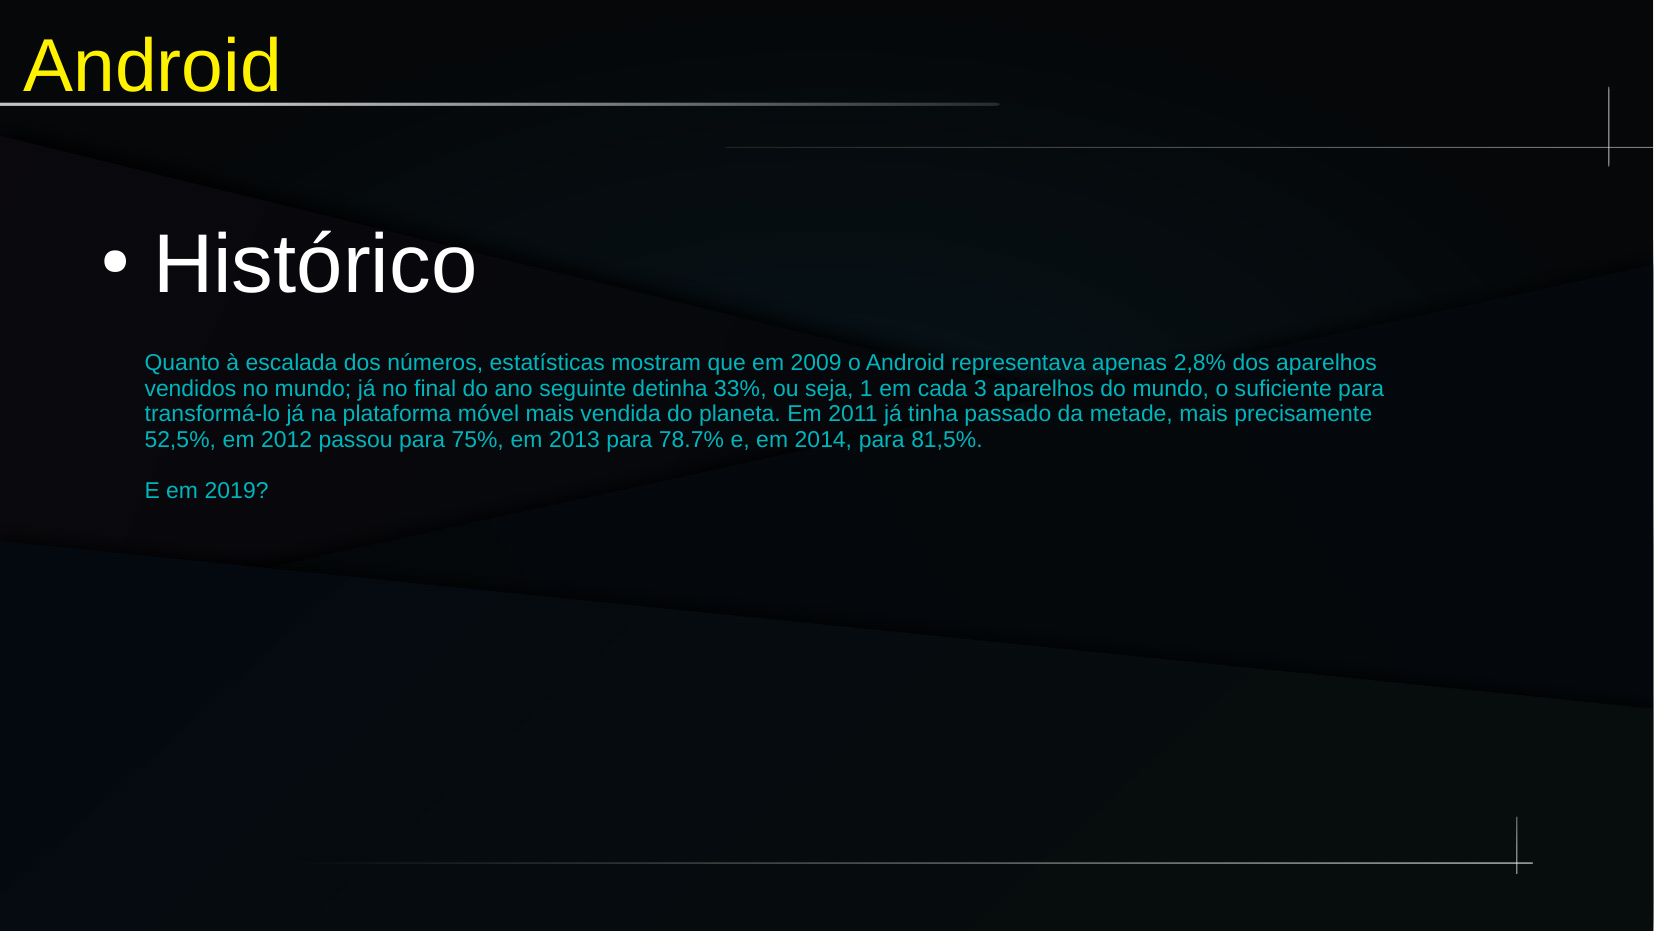

# Android
Histórico
Quanto à escalada dos números, estatísticas mostram que em 2009 o Android representava apenas 2,8% dos aparelhos vendidos no mundo; já no final do ano seguinte detinha 33%, ou seja, 1 em cada 3 aparelhos do mundo, o suficiente para transformá-lo já na plataforma móvel mais vendida do planeta. Em 2011 já tinha passado da metade, mais precisamente 52,5%, em 2012 passou para 75%, em 2013 para 78.7% e, em 2014, para 81,5%.
E em 2019?